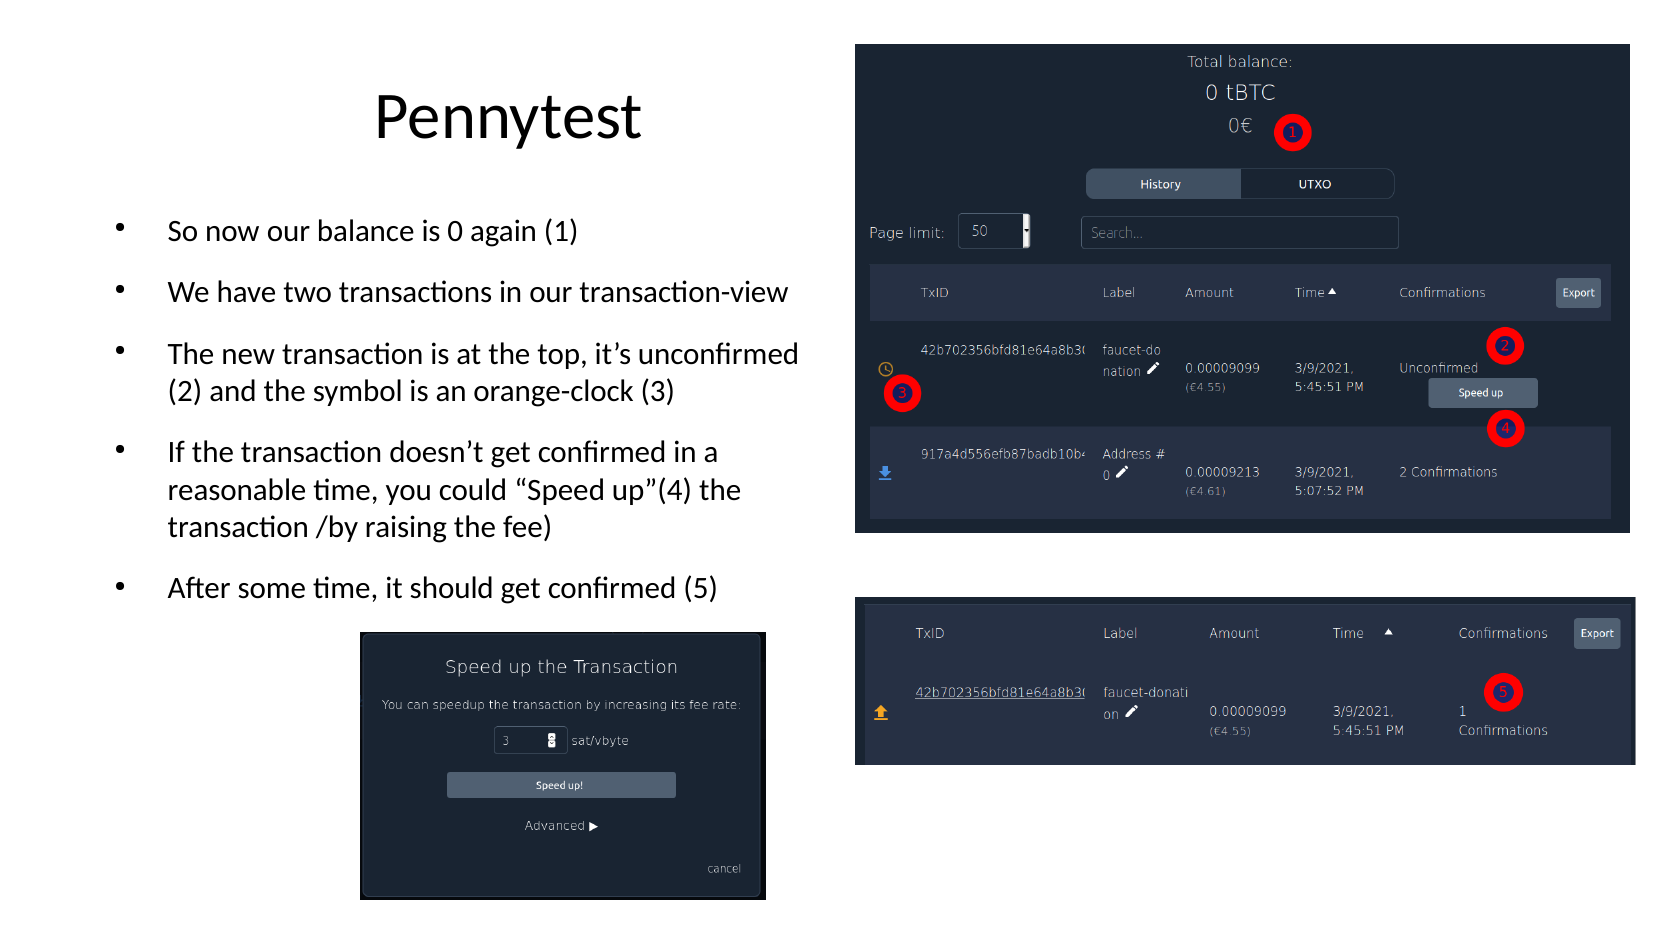

# Pennytest
So now our balance is 0 again (1)
We have two transactions in our transaction-view
The new transaction is at the top, it’s unconfirmed (2) and the symbol is an orange-clock (3)
If the transaction doesn’t get confirmed in a reasonable time, you could “Speed up”(4) the transaction /by raising the fee)
After some time, it should get confirmed (5)